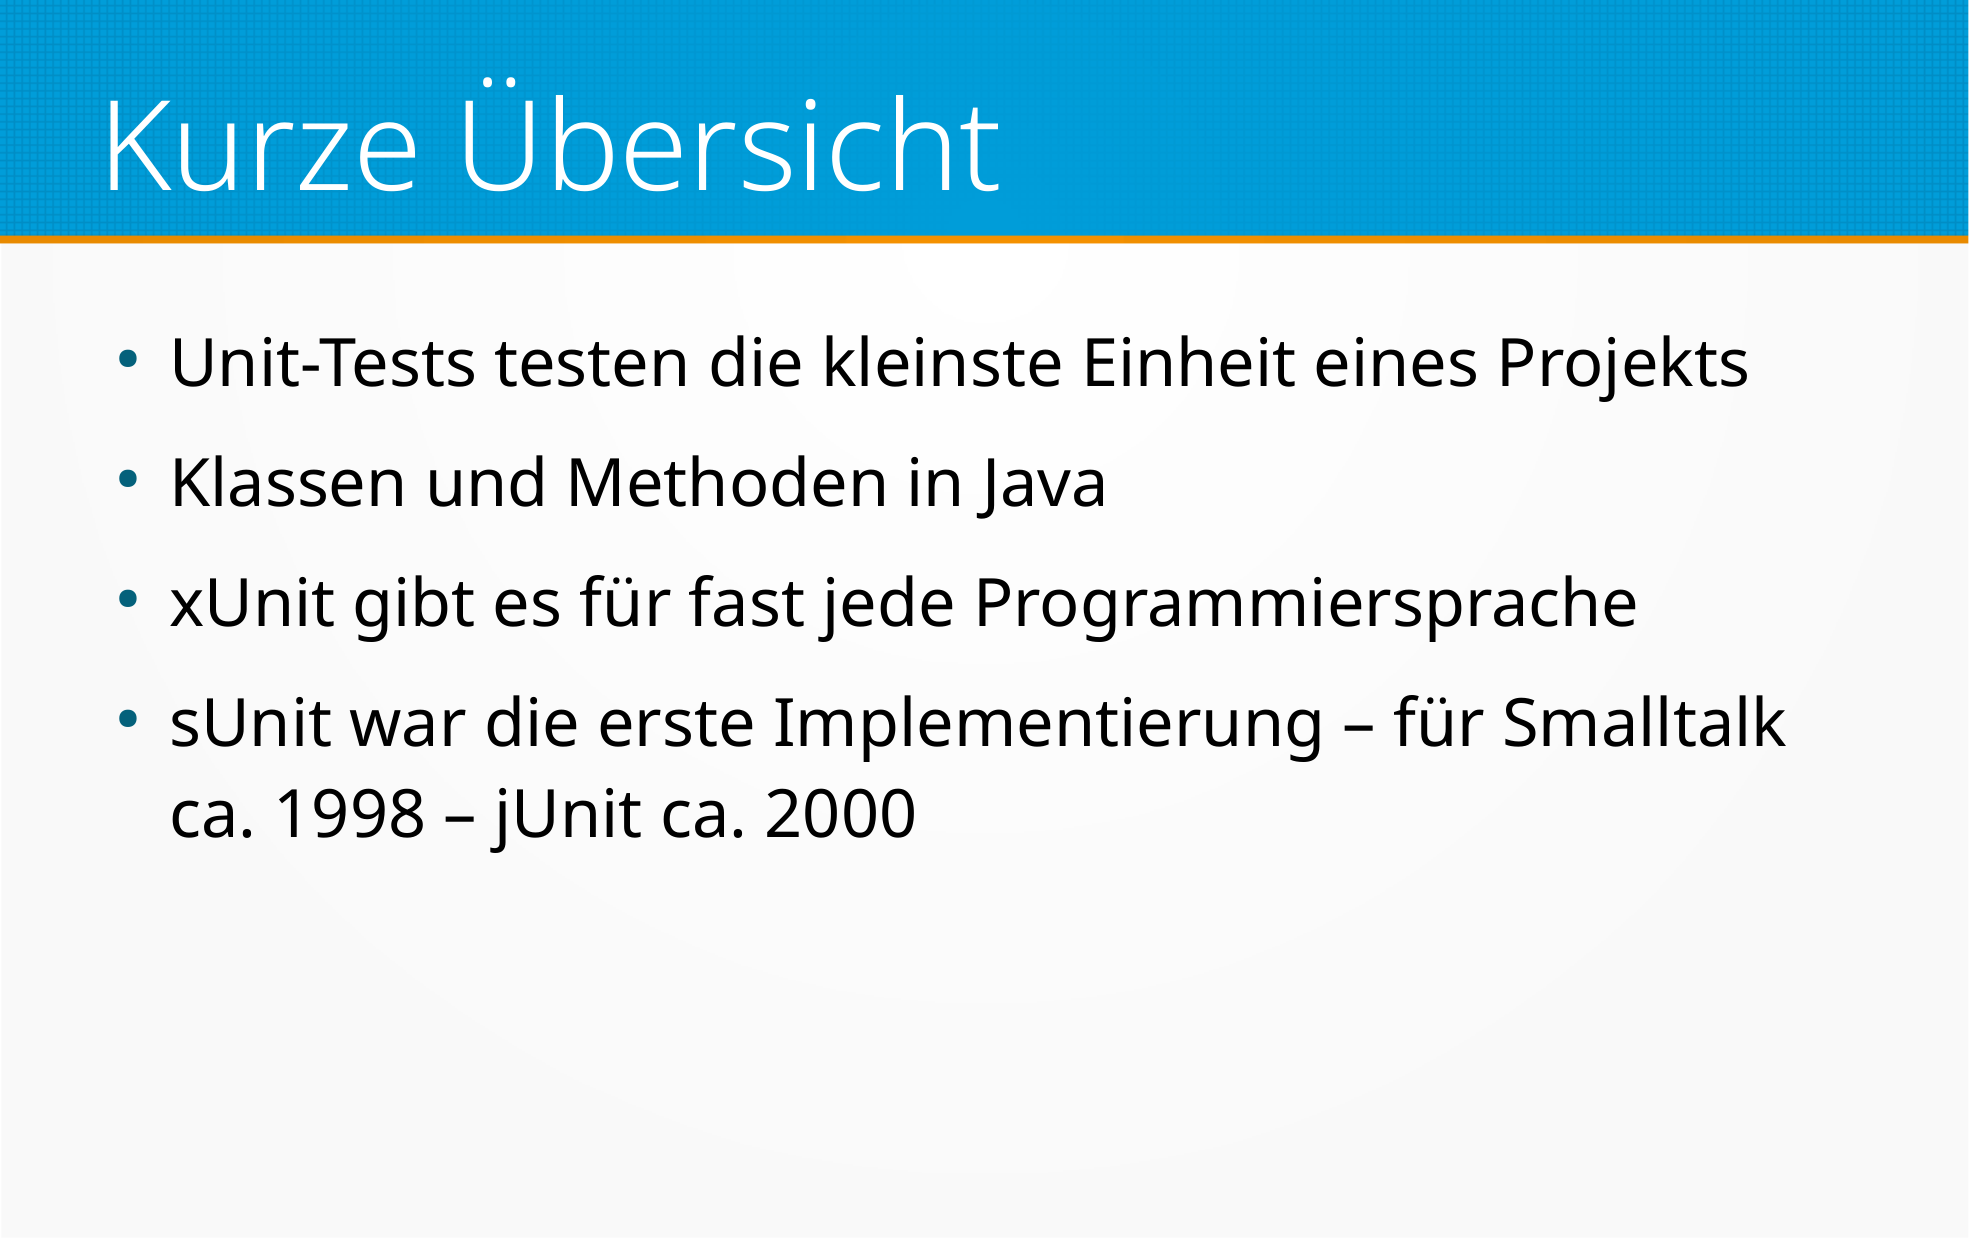

# Kurze Übersicht
Unit-Tests testen die kleinste Einheit eines Projekts
Klassen und Methoden in Java
xUnit gibt es für fast jede Programmiersprache
sUnit war die erste Implementierung – für Smalltalk ca. 1998 – jUnit ca. 2000